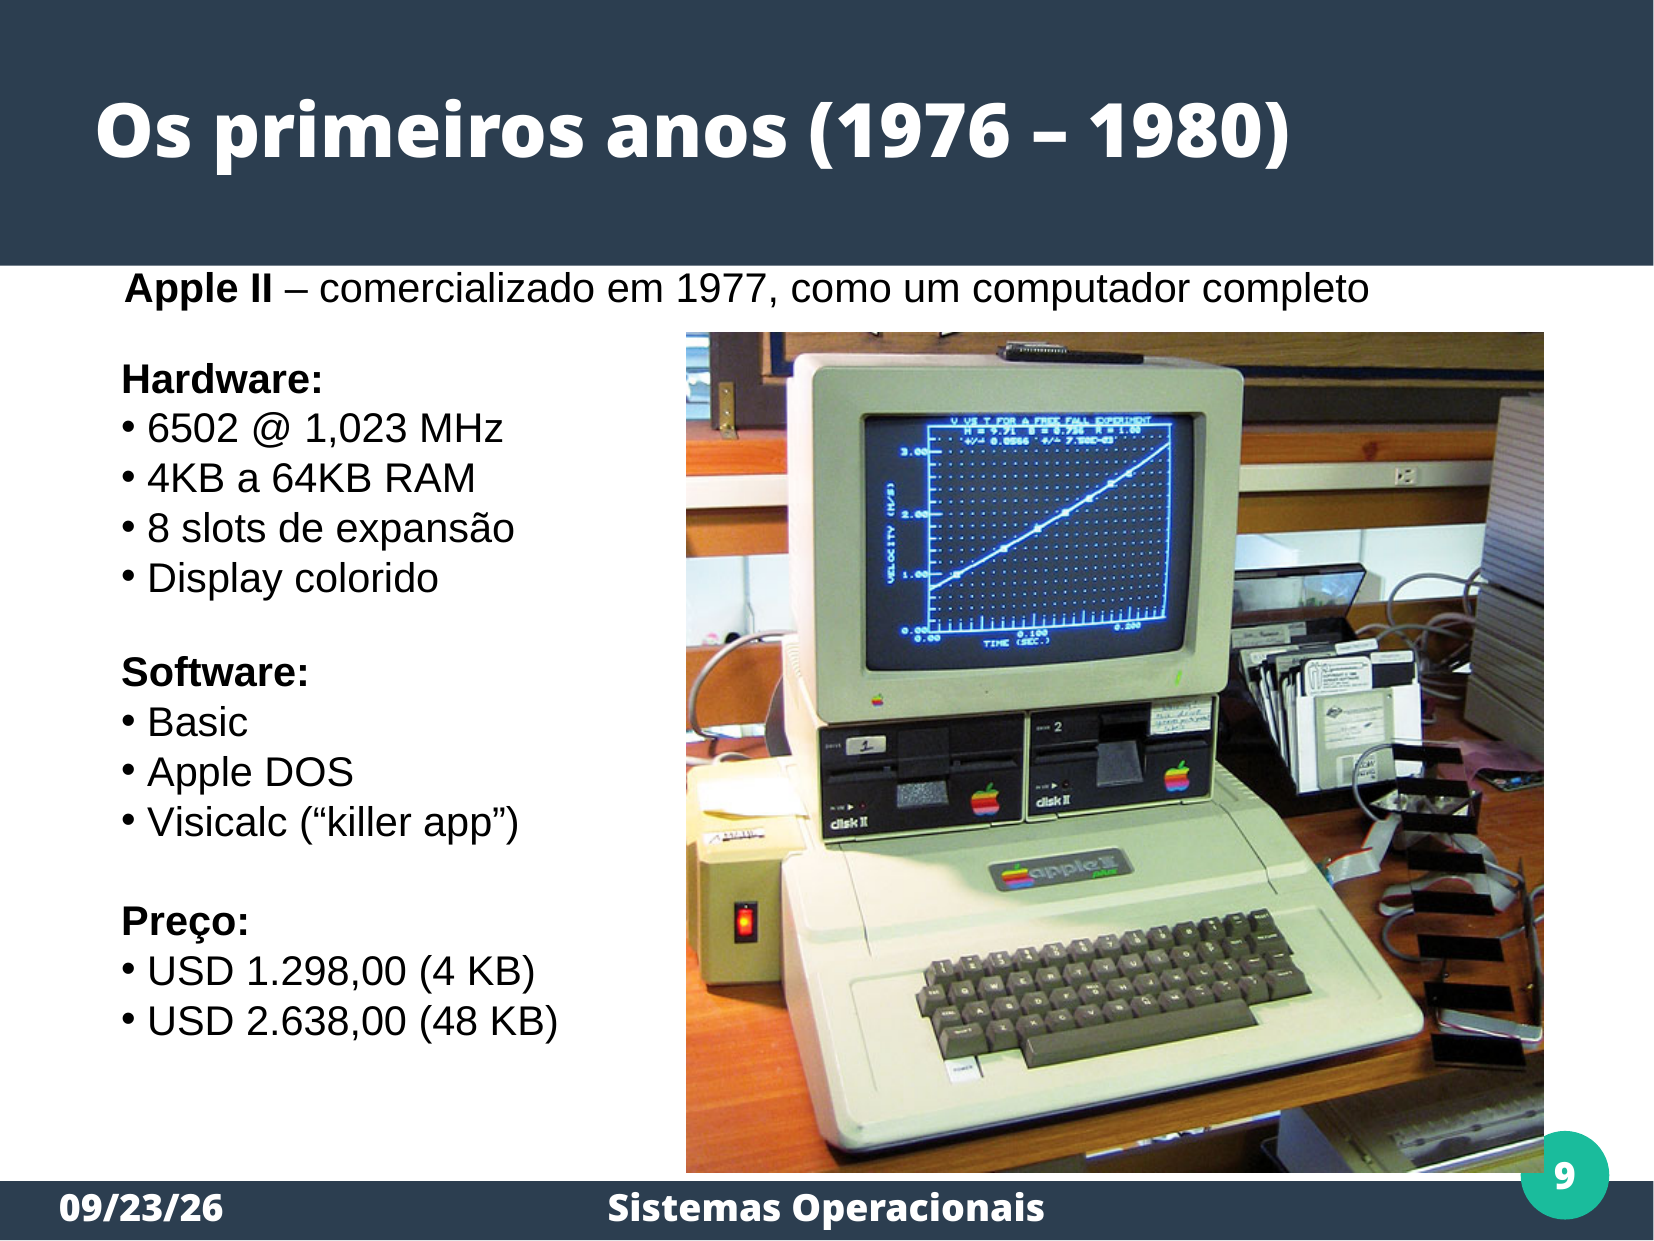

# Os primeiros anos (1976 – 1980)
Apple II – comercializado em 1977, como um computador completo
Hardware:
 6502 @ 1,023 MHz
 4KB a 64KB RAM
 8 slots de expansão
 Display colorido
Software:
 Basic
 Apple DOS
 Visicalc (“killer app”)
Preço:
 USD 1.298,00 (4 KB)
 USD 2.638,00 (48 KB)
9
Sistemas Operacionais